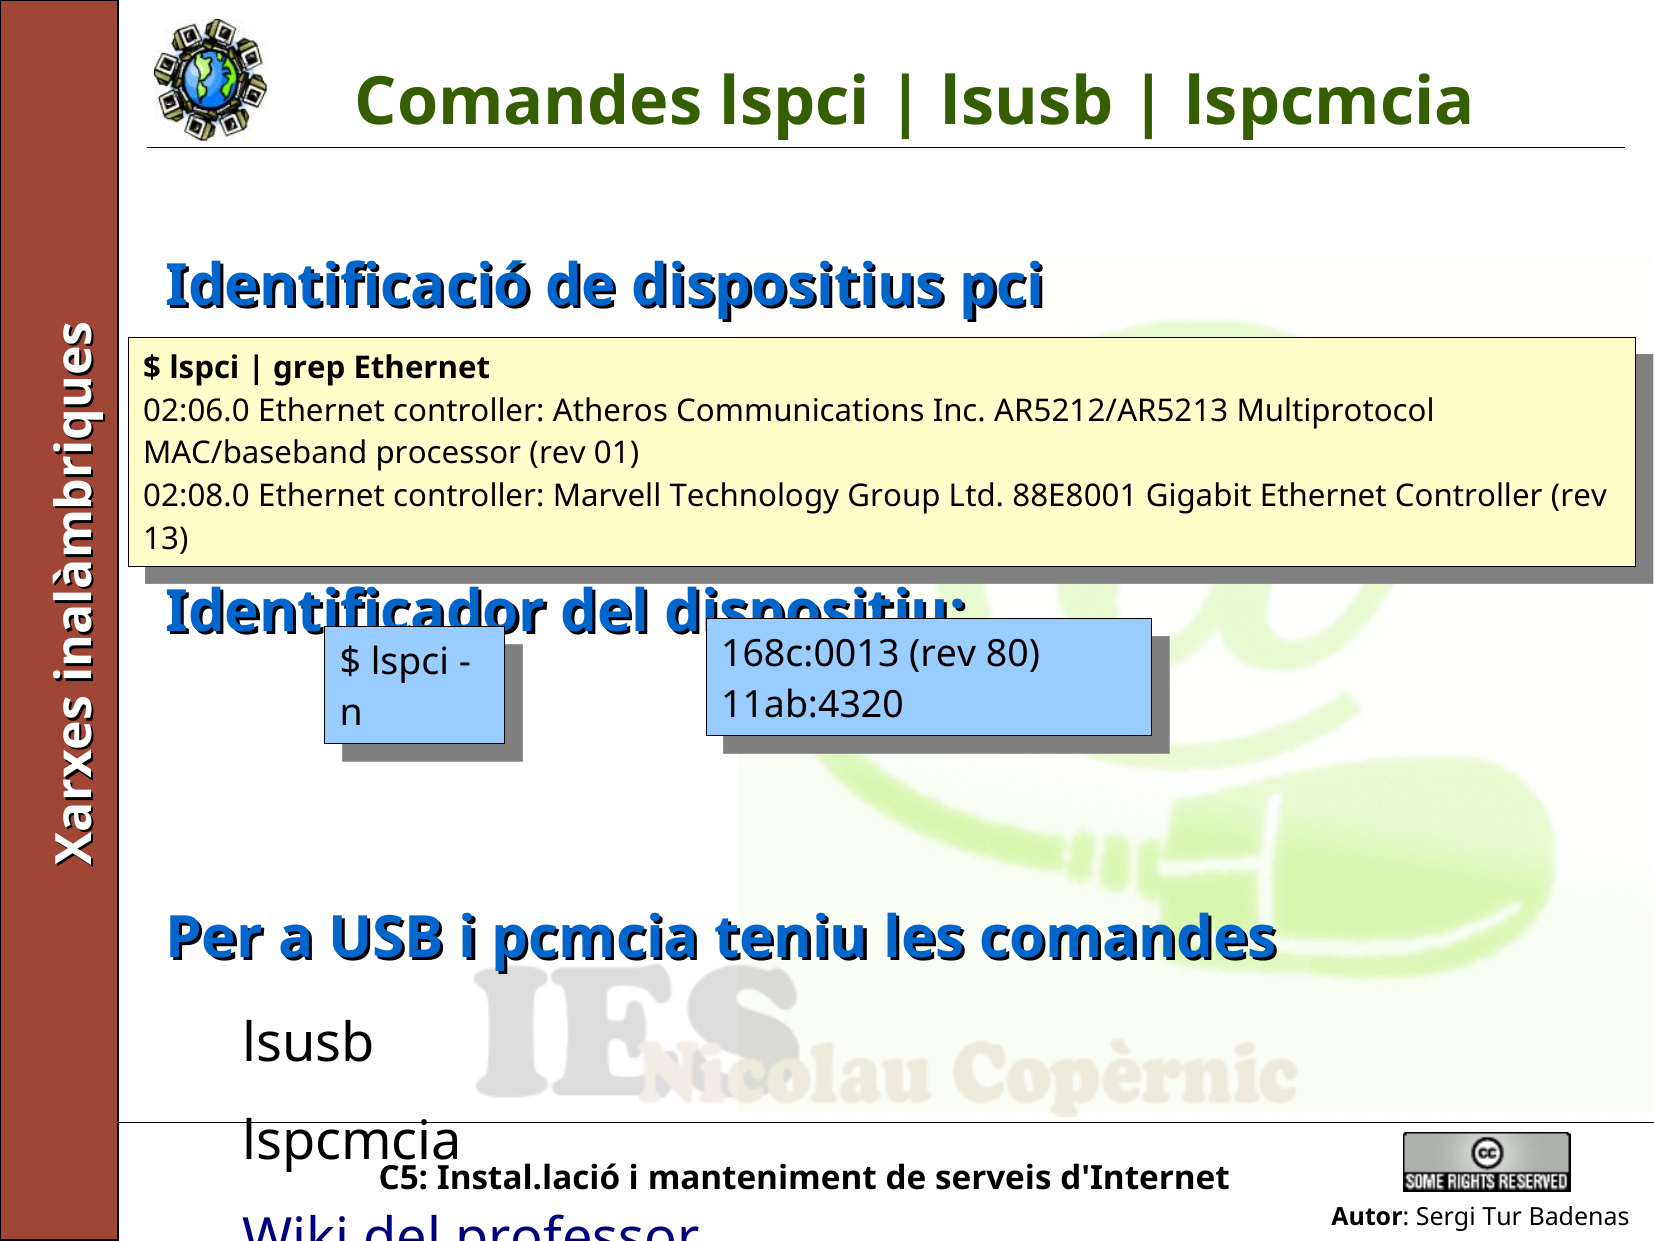

# Comandes lspci | lsusb | lspcmcia
Identificació de dispositius pci
Identificador del dispositiu:
Per a USB i pcmcia teniu les comandes
lsusb
lspcmcia
Wiki del professor
$ lspci | grep Ethernet
02:06.0 Ethernet controller: Atheros Communications Inc. AR5212/AR5213 Multiprotocol MAC/baseband processor (rev 01)
02:08.0 Ethernet controller: Marvell Technology Group Ltd. 88E8001 Gigabit Ethernet Controller (rev 13)
168c:0013 (rev 80)
11ab:4320
$ lspci -n